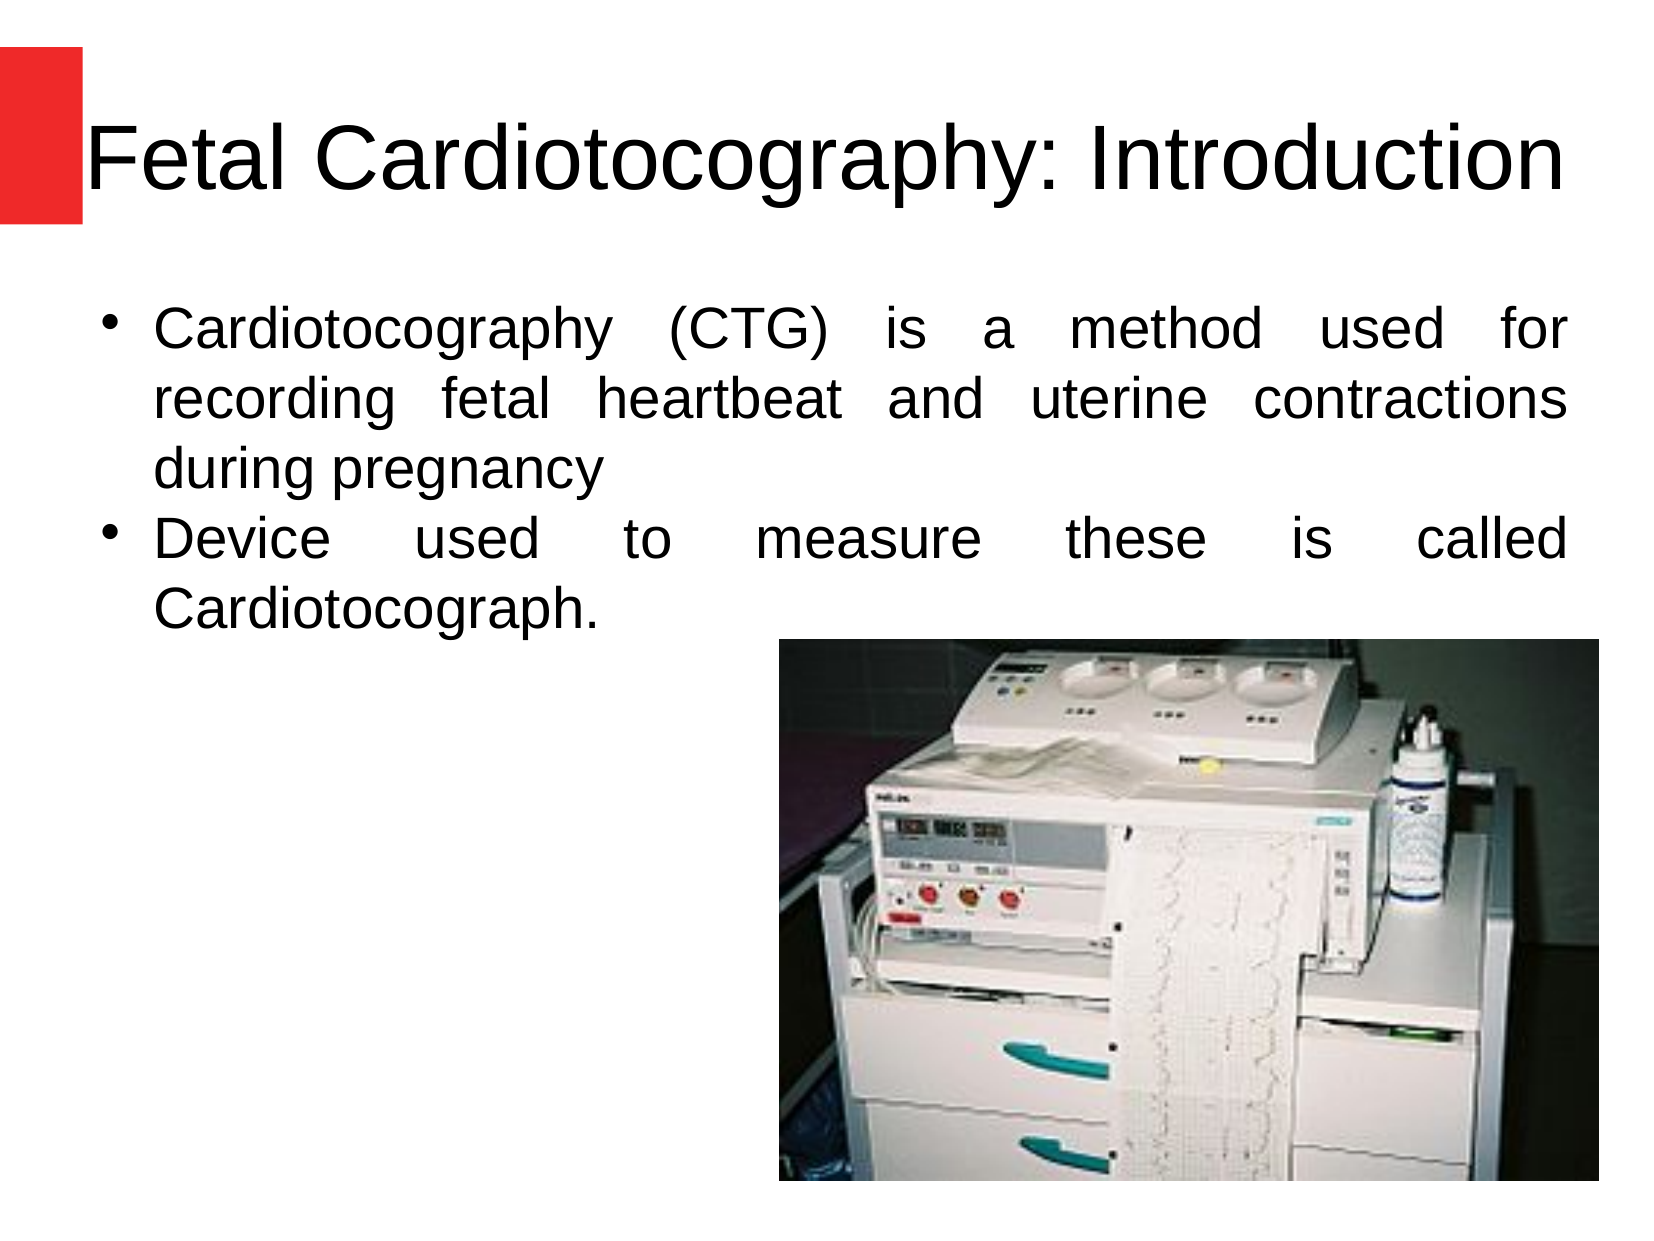

Fetal Cardiotocography: Introduction
Cardiotocography (CTG) is a method used for recording fetal heartbeat and uterine contractions during pregnancy
Device used to measure these is called Cardiotocograph.